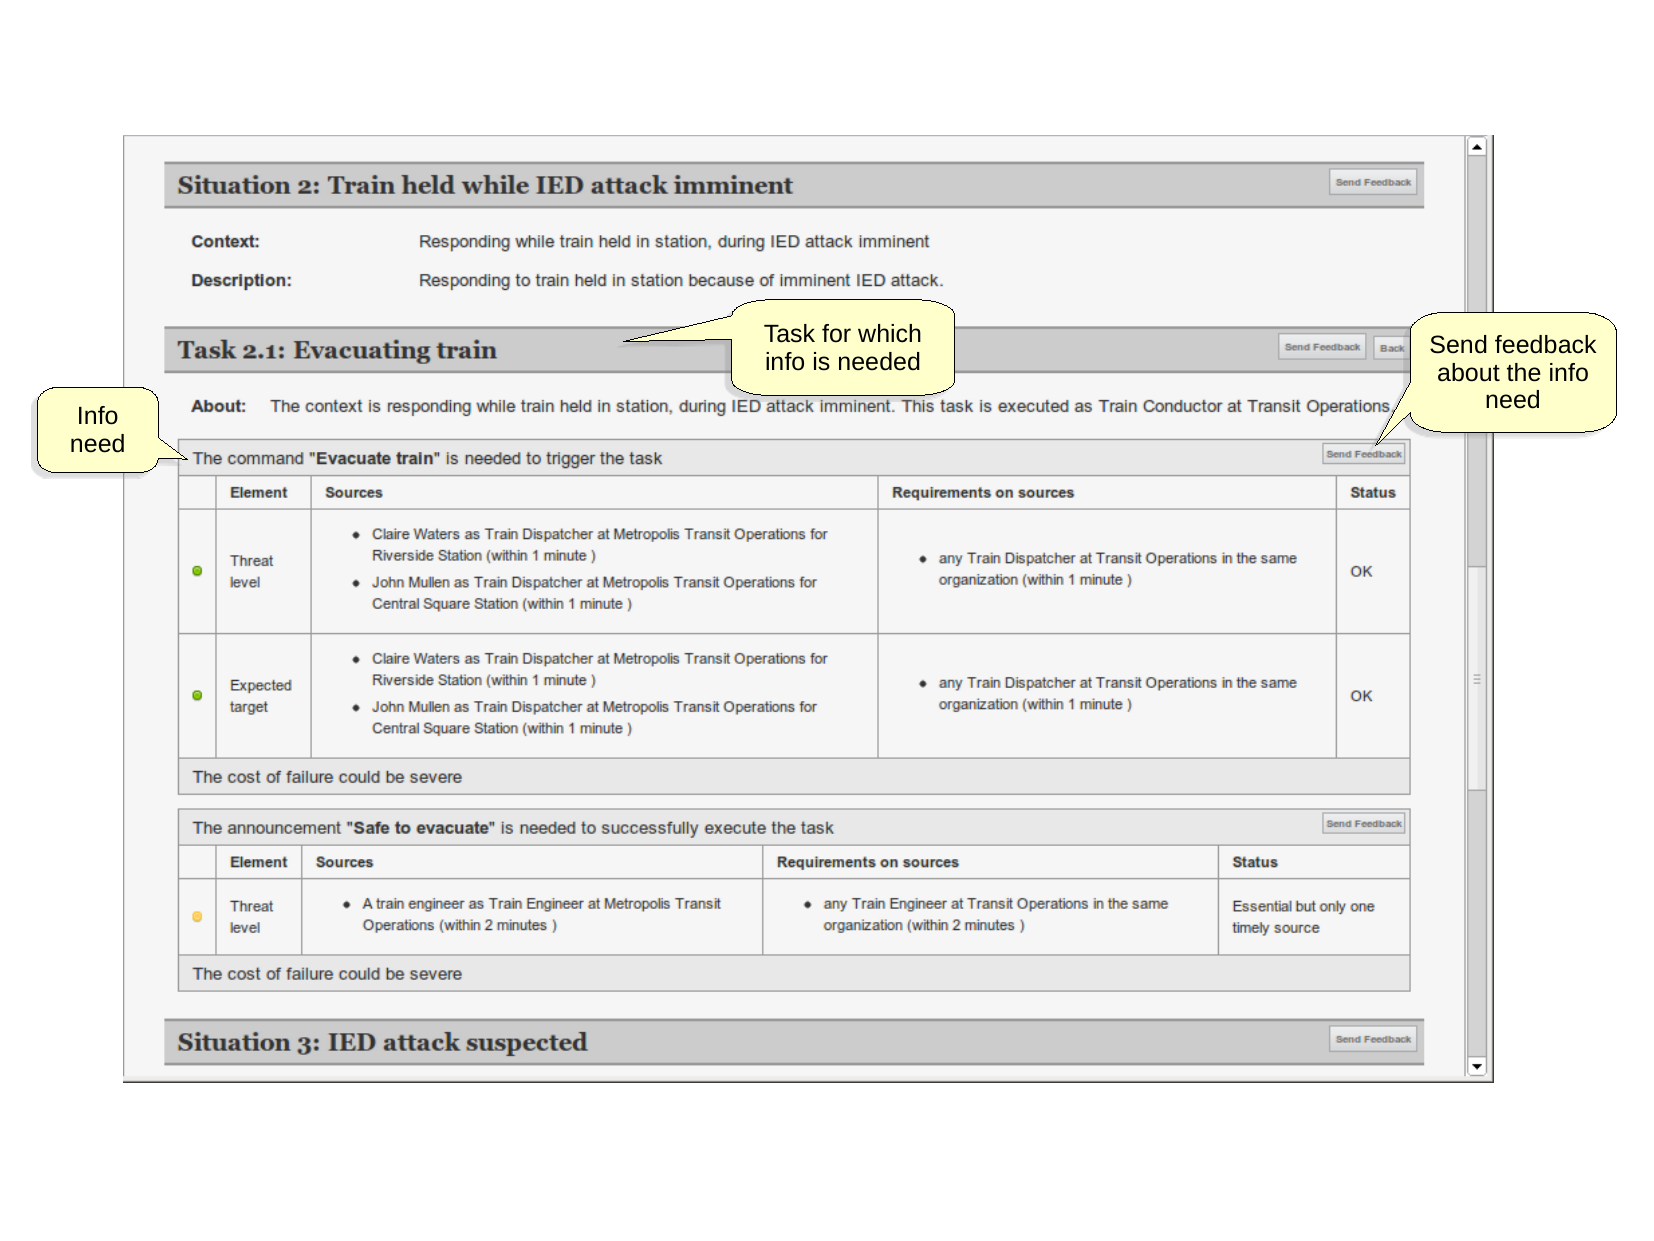

Task for which info is needed
Send feedback about the info need
Info need